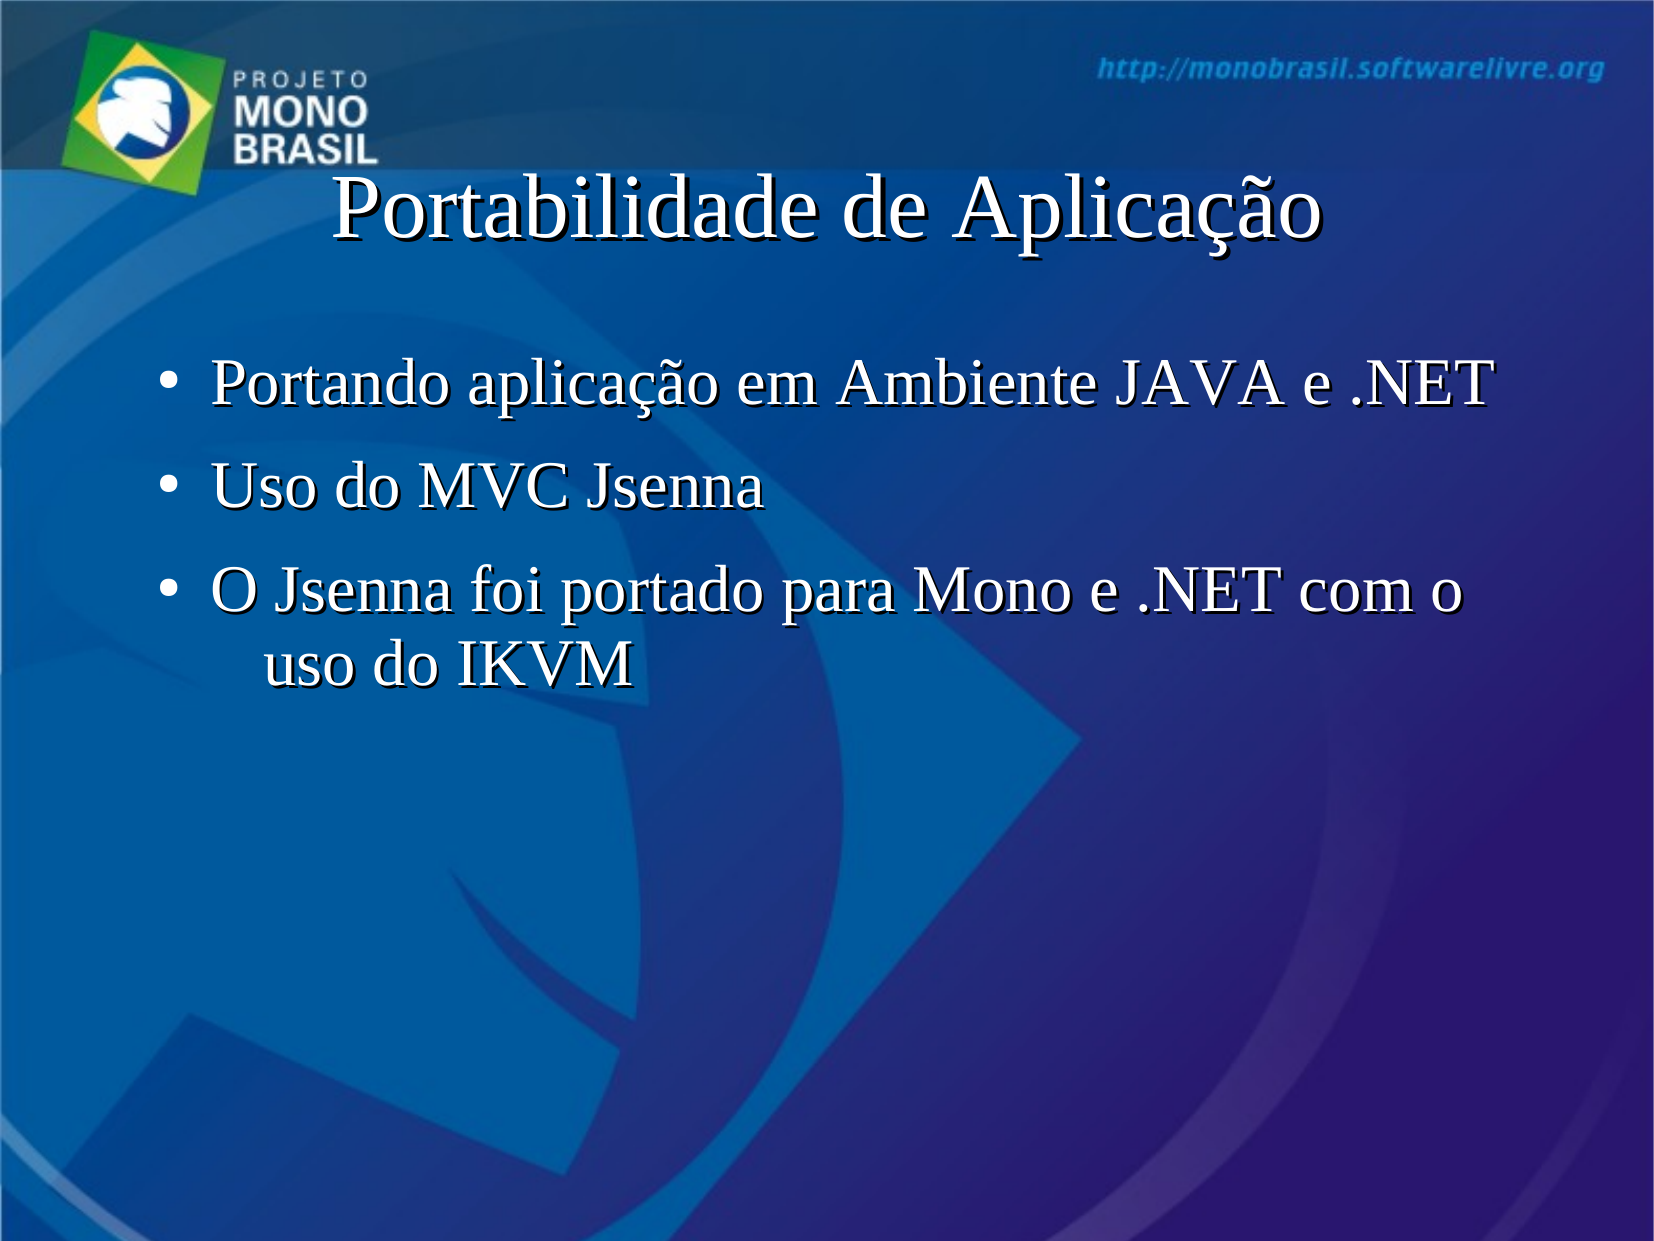

# Portabilidade de Aplicação
Portando aplicação em Ambiente JAVA e .NET
Uso do MVC Jsenna
O Jsenna foi portado para Mono e .NET com o uso do IKVM